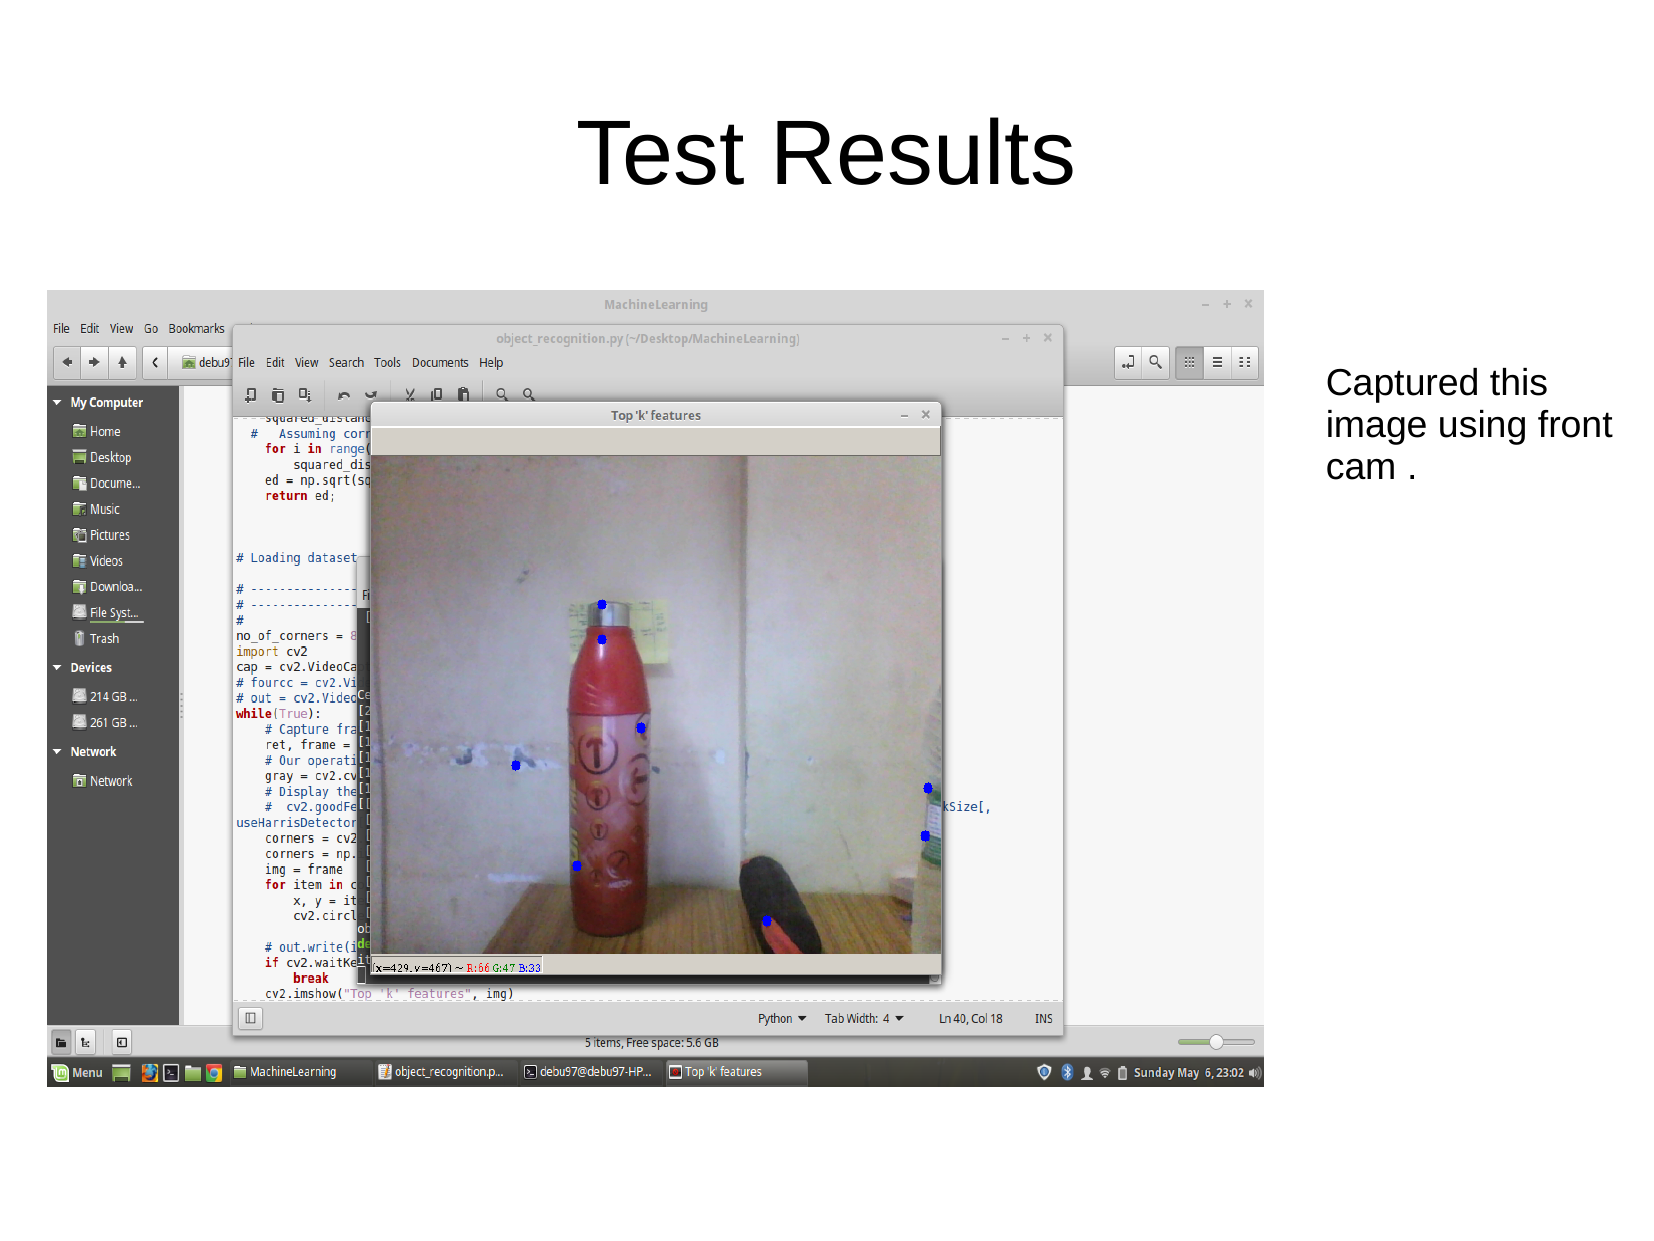

# Test Results
Captured this image using front cam .